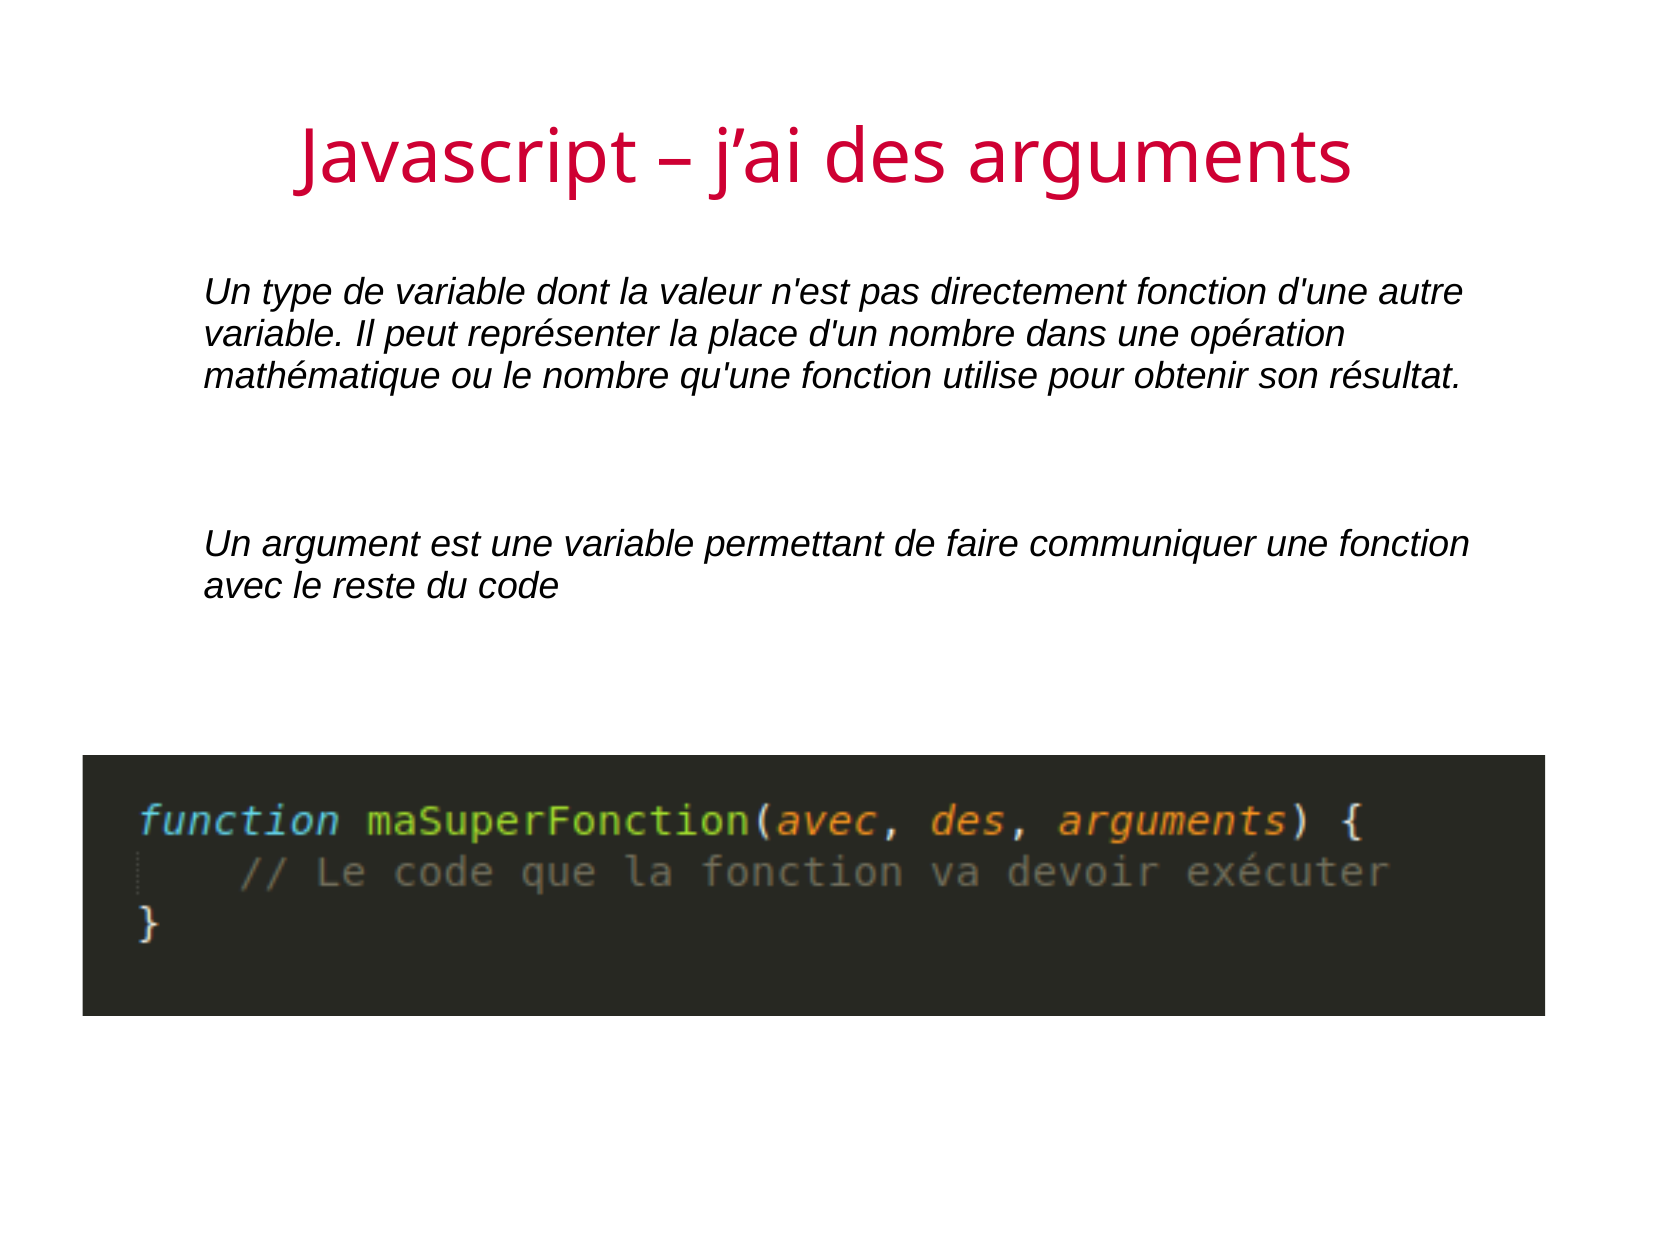

# Javascript – j’ai des arguments
Un type de variable dont la valeur n'est pas directement fonction d'une autre variable. Il peut représenter la place d'un nombre dans une opération mathématique ou le nombre qu'une fonction utilise pour obtenir son résultat.
Un argument est une variable permettant de faire communiquer une fonction avec le reste du code